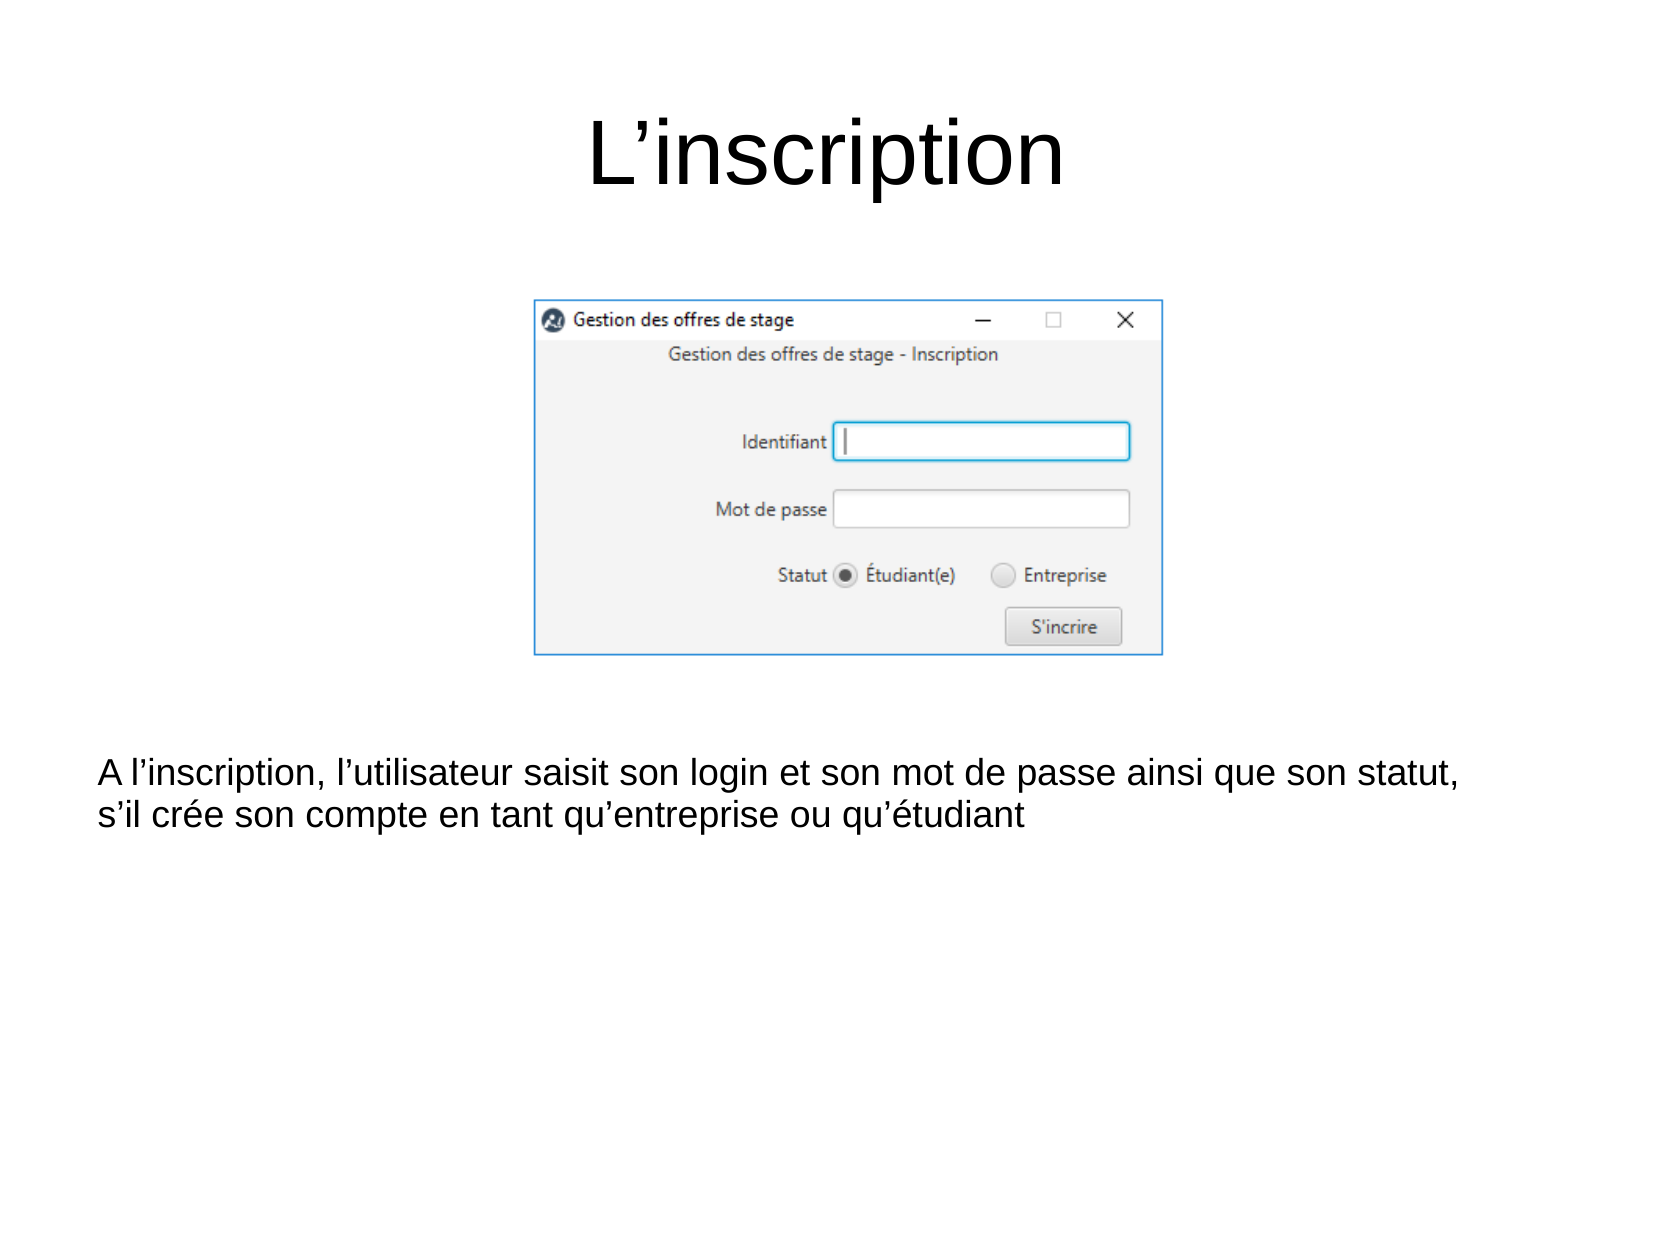

# L’inscription
A l’inscription, l’utilisateur saisit son login et son mot de passe ainsi que son statut, s’il crée son compte en tant qu’entreprise ou qu’étudiant